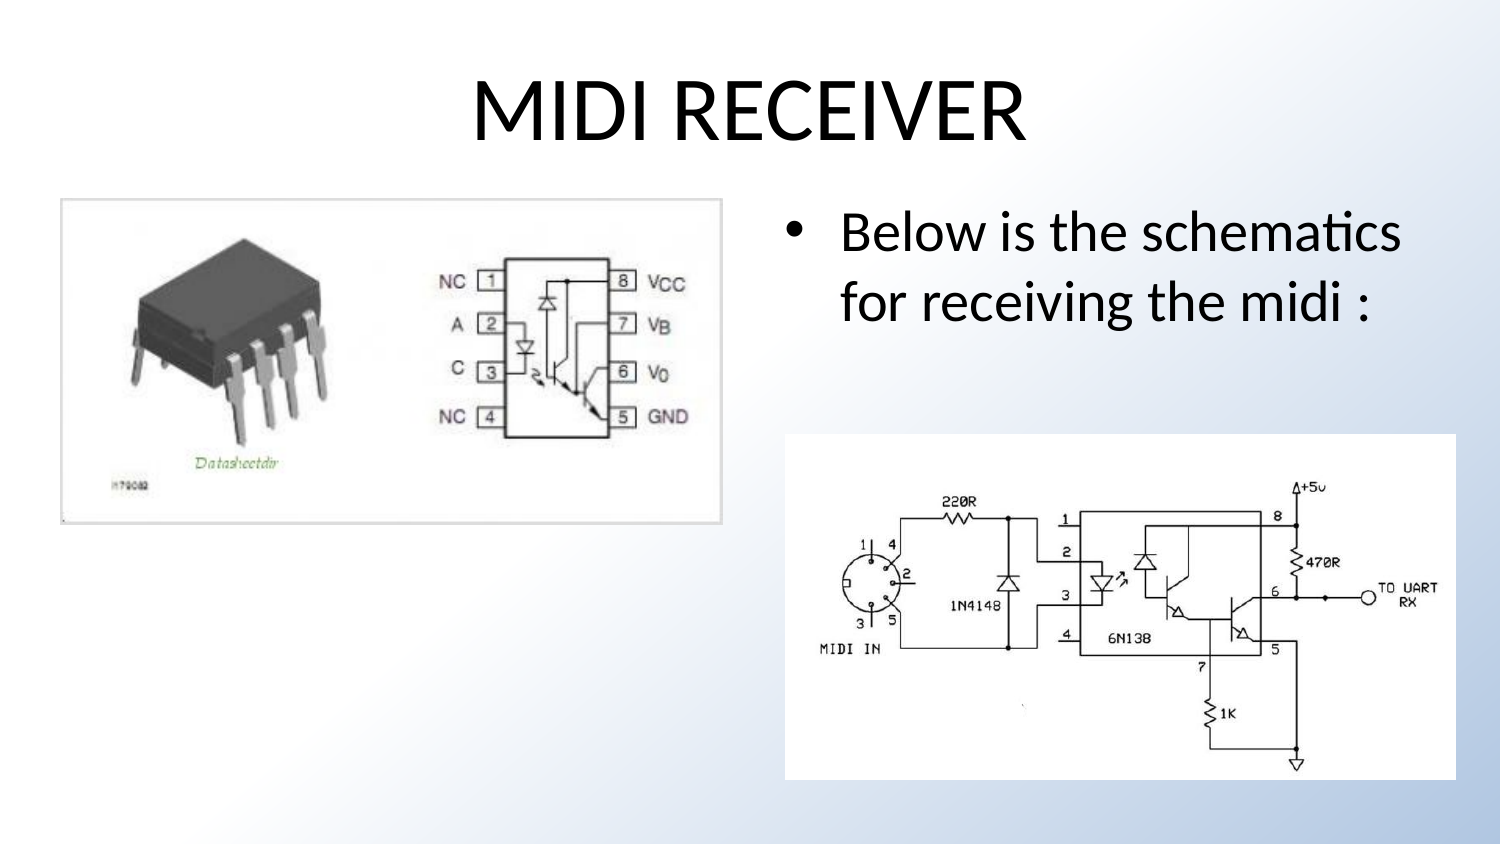

# MIDI RECEIVER
Below is the schematics for receiving the midi :